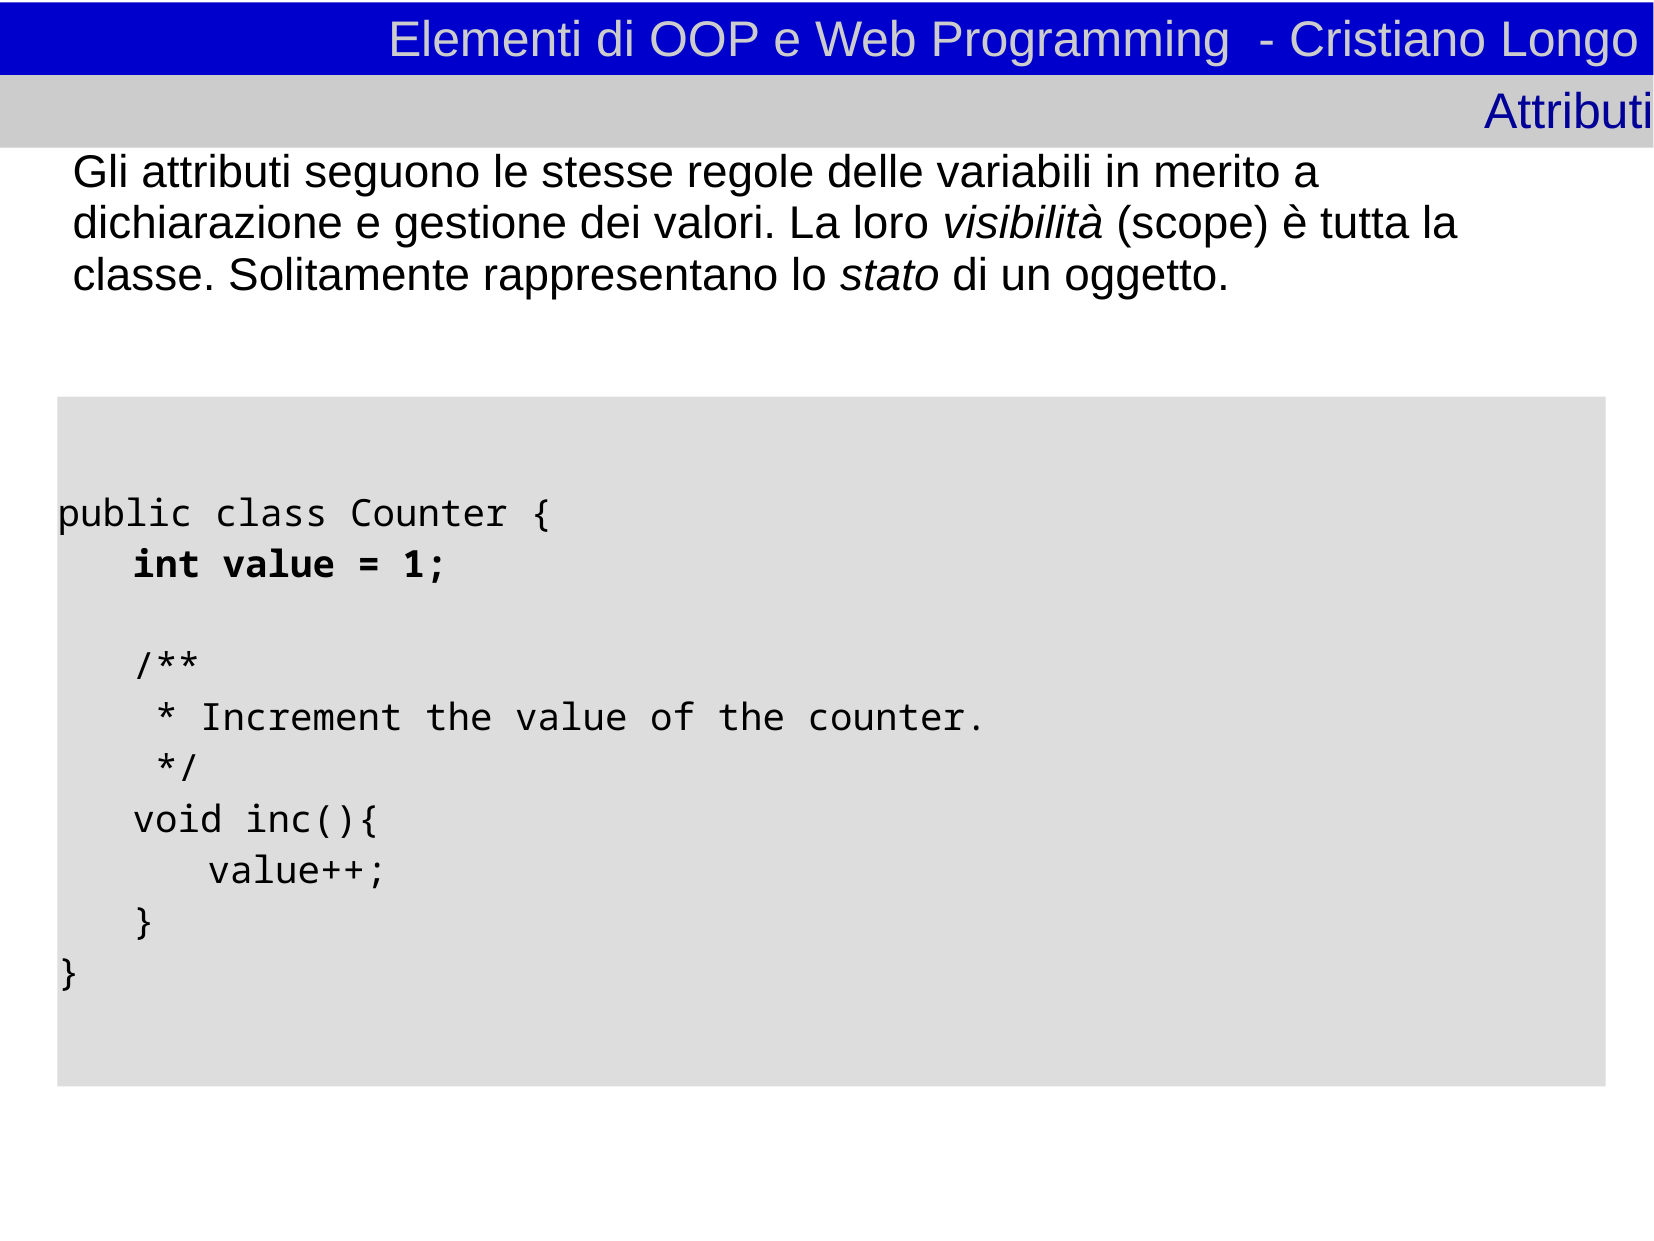

# Elementi di OOP e Web Programming - Cristiano Longo
Attributi
Gli attributi seguono le stesse regole delle variabili in merito a dichiarazione e gestione dei valori. La loro visibilità (scope) è tutta la classe. Solitamente rappresentano lo stato di un oggetto.
public class Counter {
	int value = 1;
	/**
	 * Increment the value of the counter.
	 */
	void inc(){
		value++;
	}
}